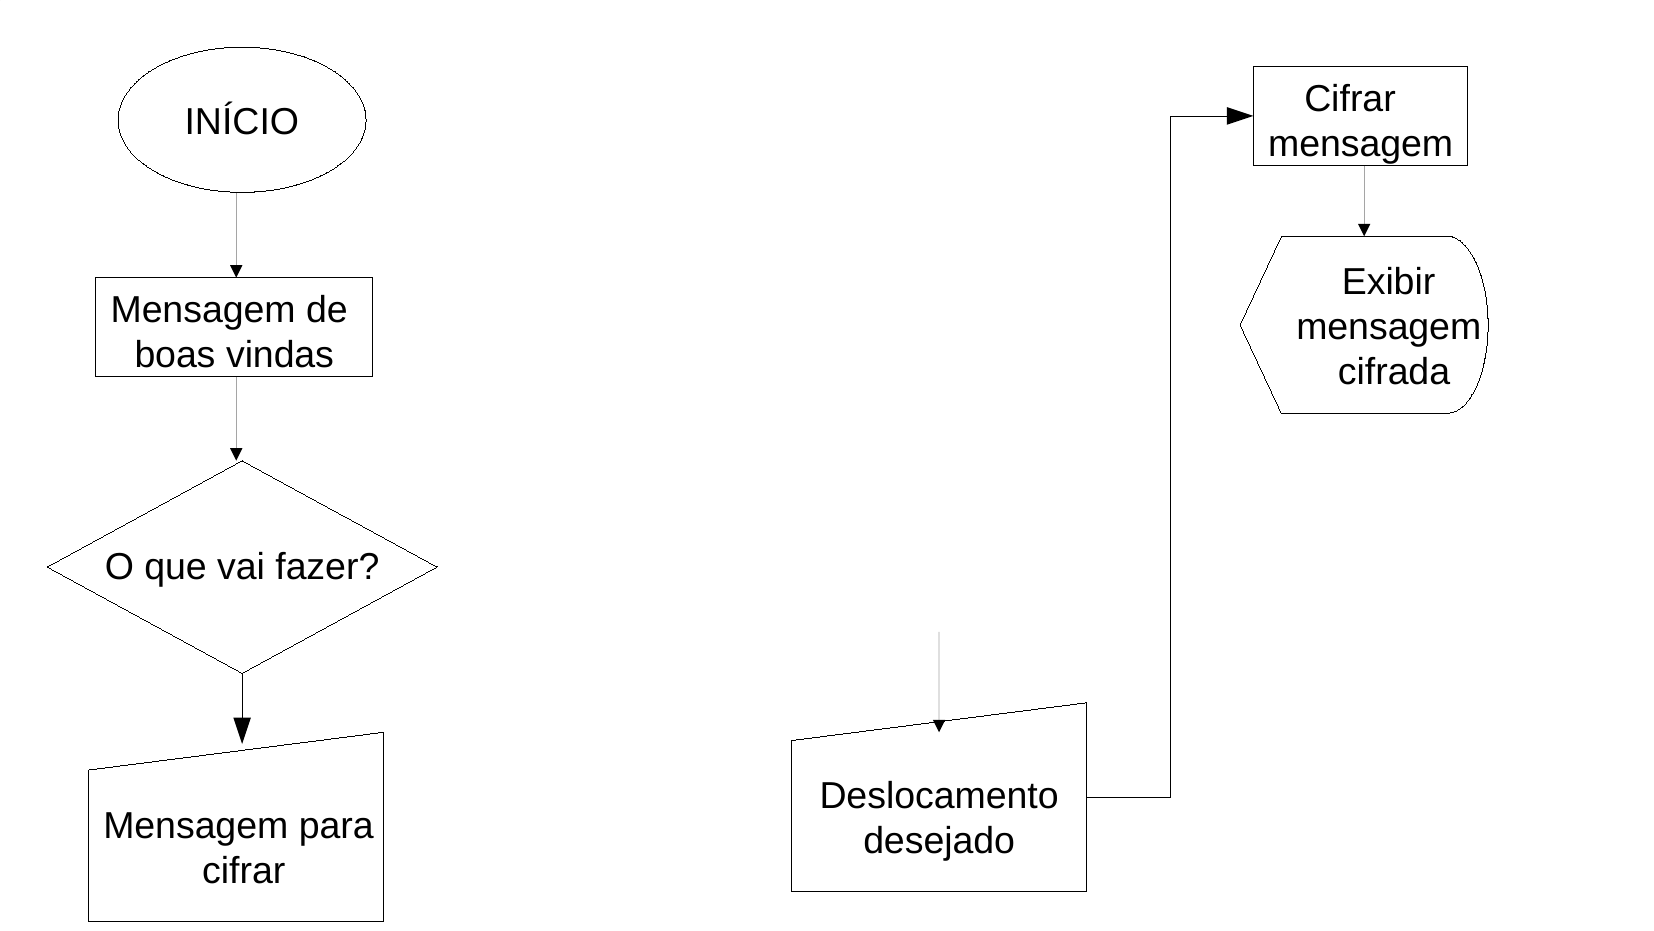

INÍCIO
Cifrar
mensagem
Exibir
mensagem
cifrada
Mensagem de
boas vindas
O que vai fazer?
Deslocamento
desejado
Mensagem para
cifrar